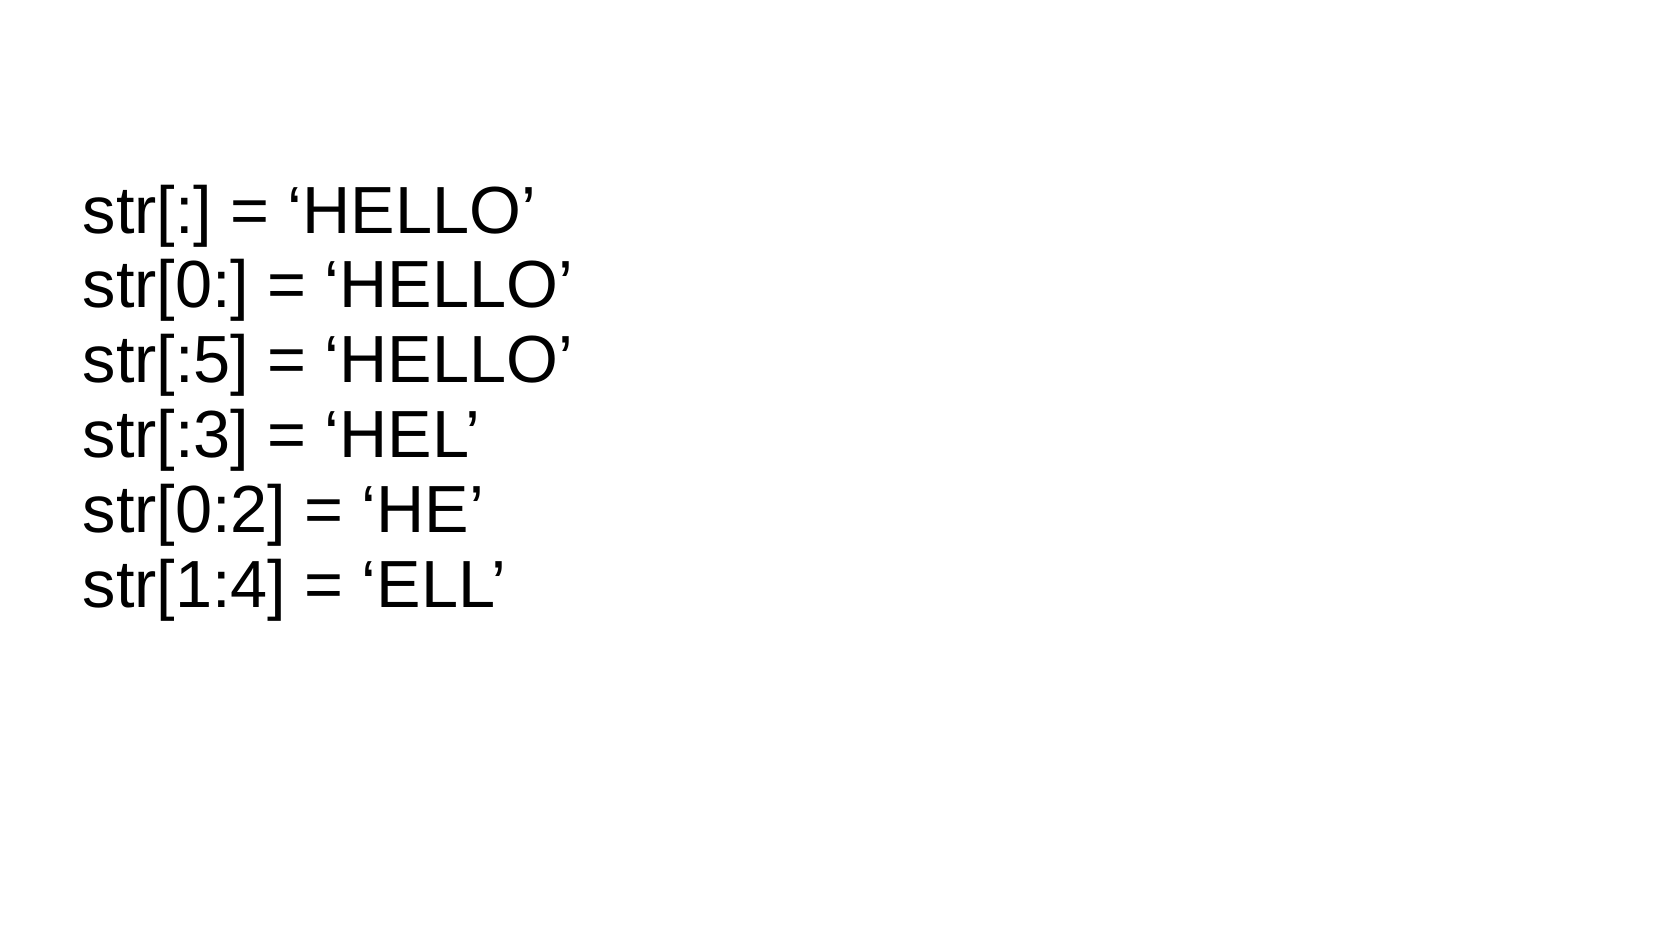

# str[:] = ‘HELLO’
str[0:] = ‘HELLO’
str[:5] = ‘HELLO’
str[:3] = ‘HEL’
str[0:2] = ‘HE’
str[1:4] = ‘ELL’